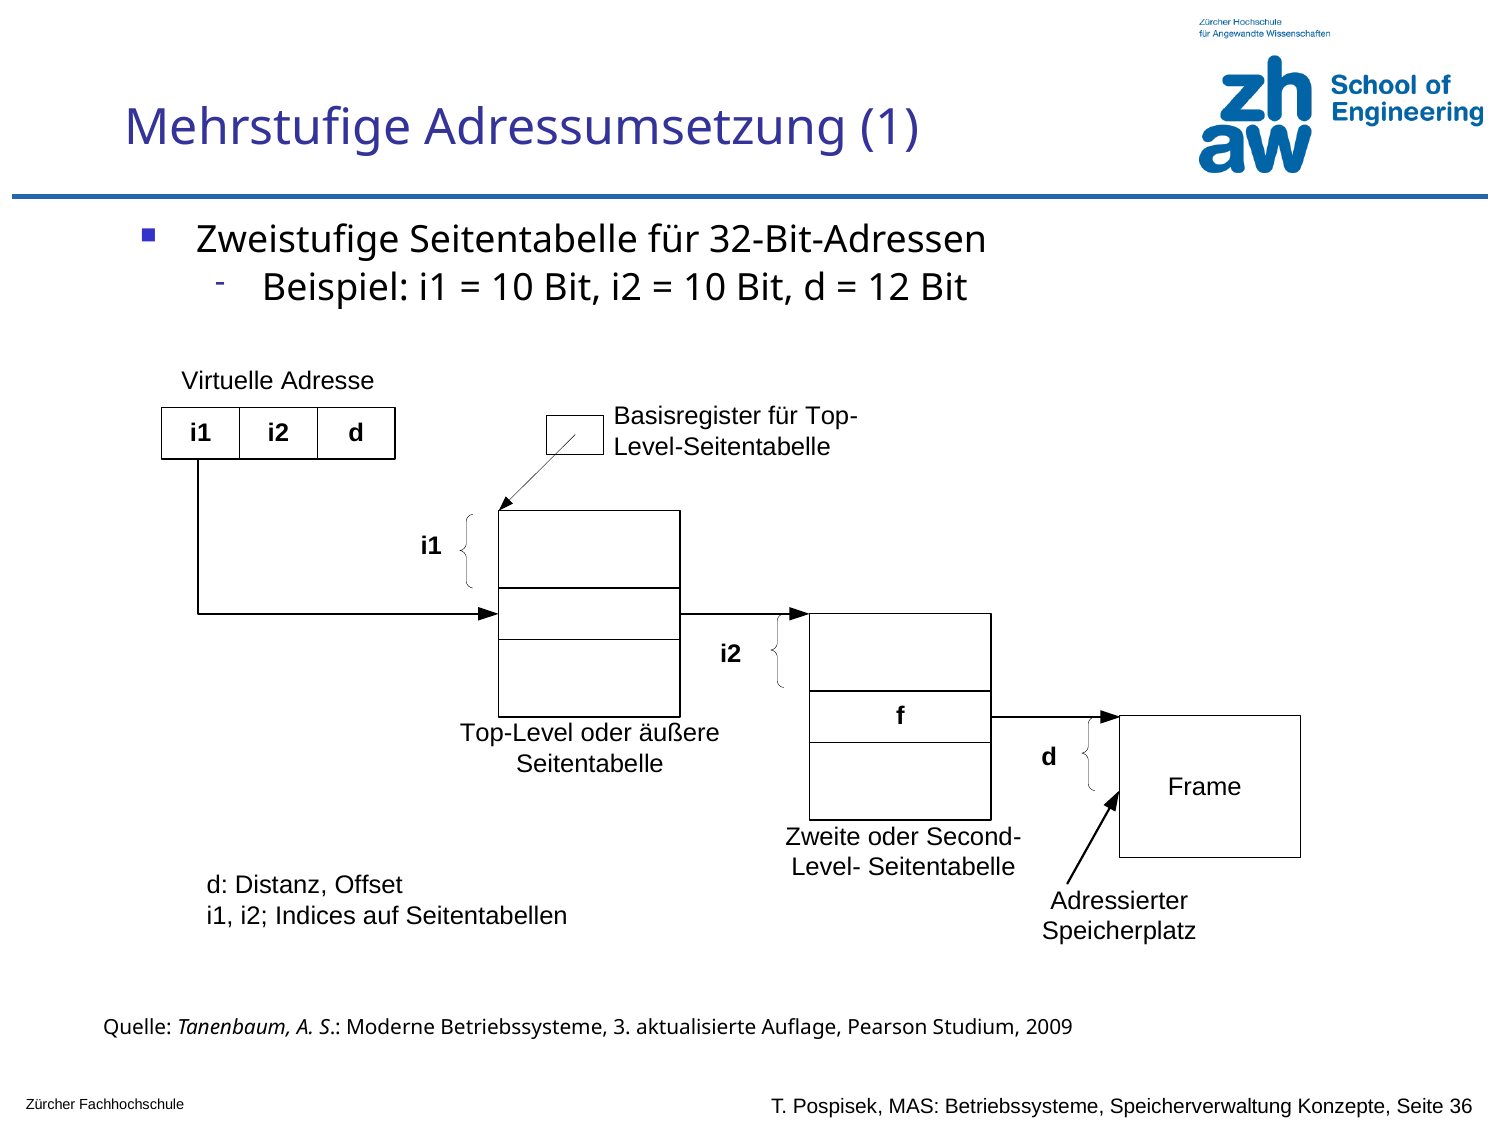

# Mehrstufige Adressumsetzung (1)
Zweistufige Seitentabelle für 32-Bit-Adressen
Beispiel: i1 = 10 Bit, i2 = 10 Bit, d = 12 Bit
Quelle: Tanenbaum, A. S.: Moderne Betriebssysteme, 3. aktualisierte Auflage, Pearson Studium, 2009